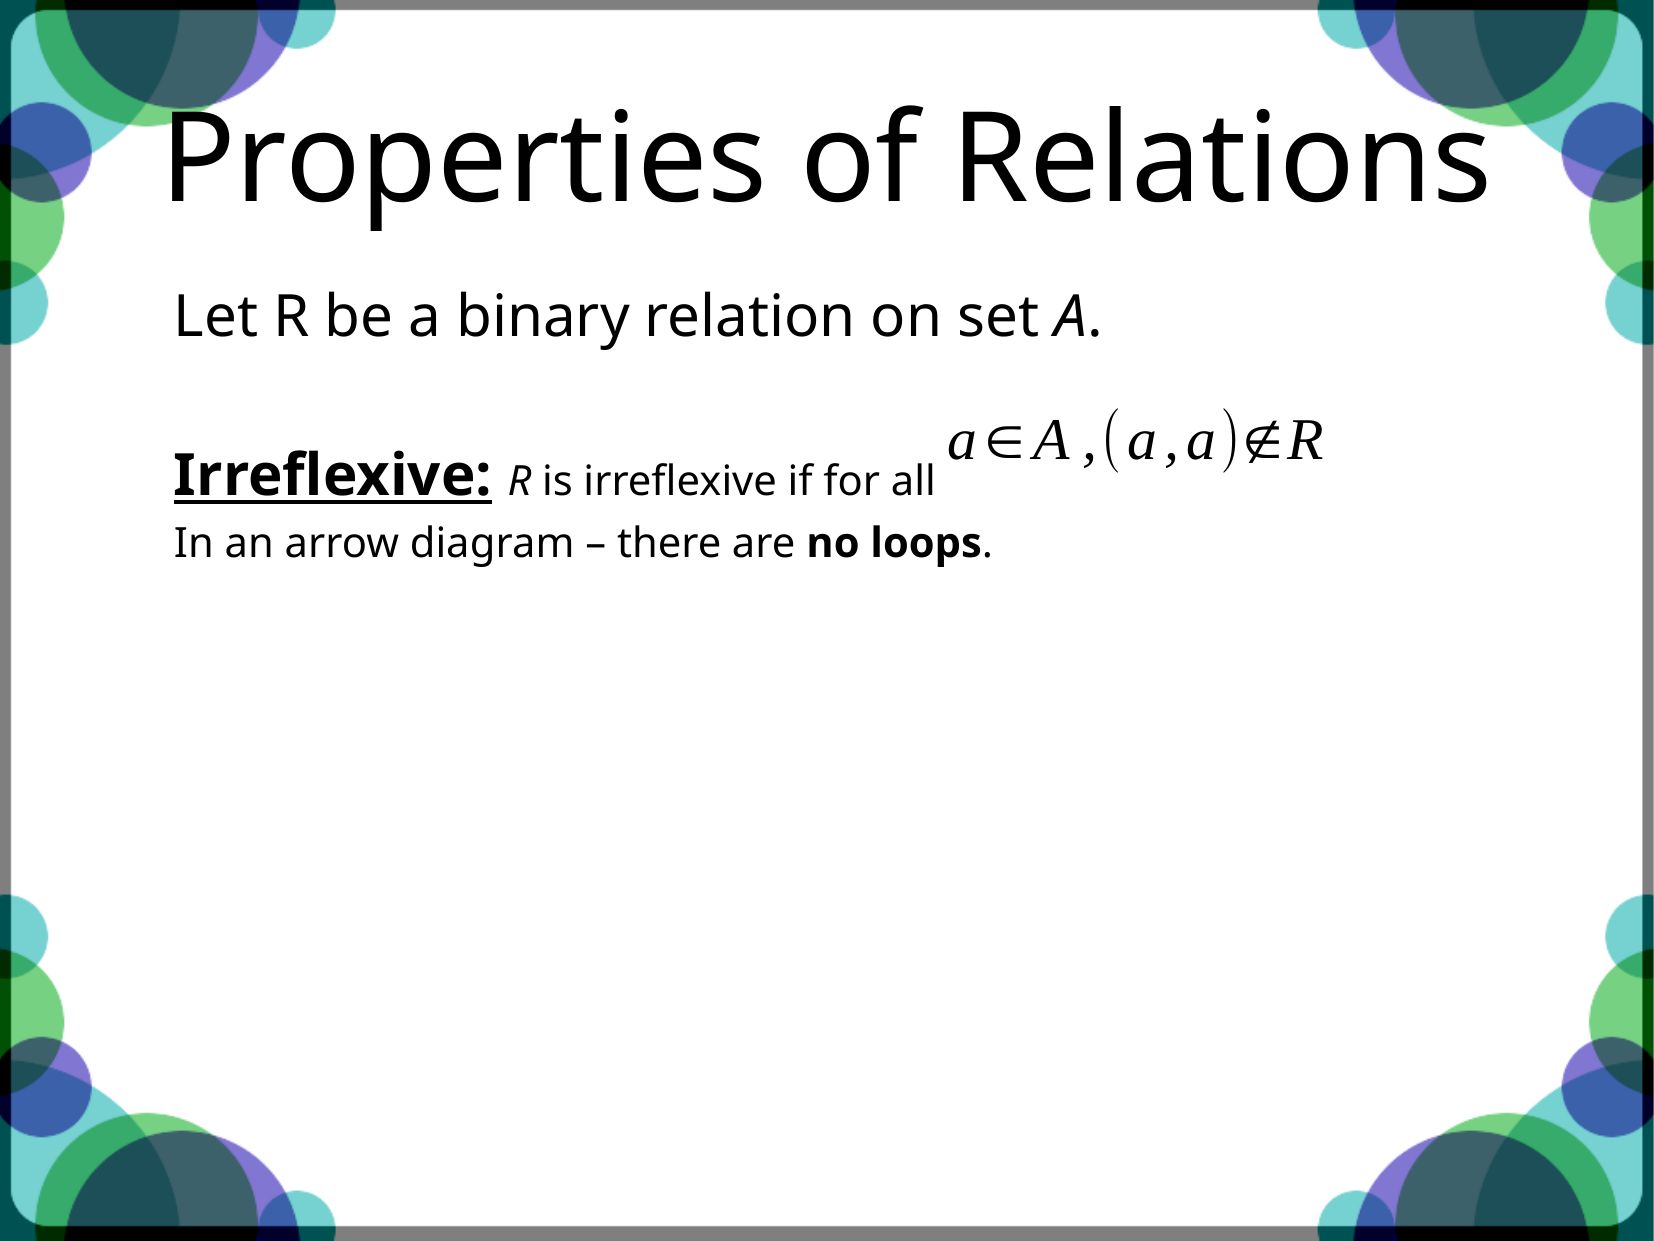

# Properties of Relations
Let R be a binary relation on set A.
Irreflexive: R is irreflexive if for all
In an arrow diagram – there are no loops.